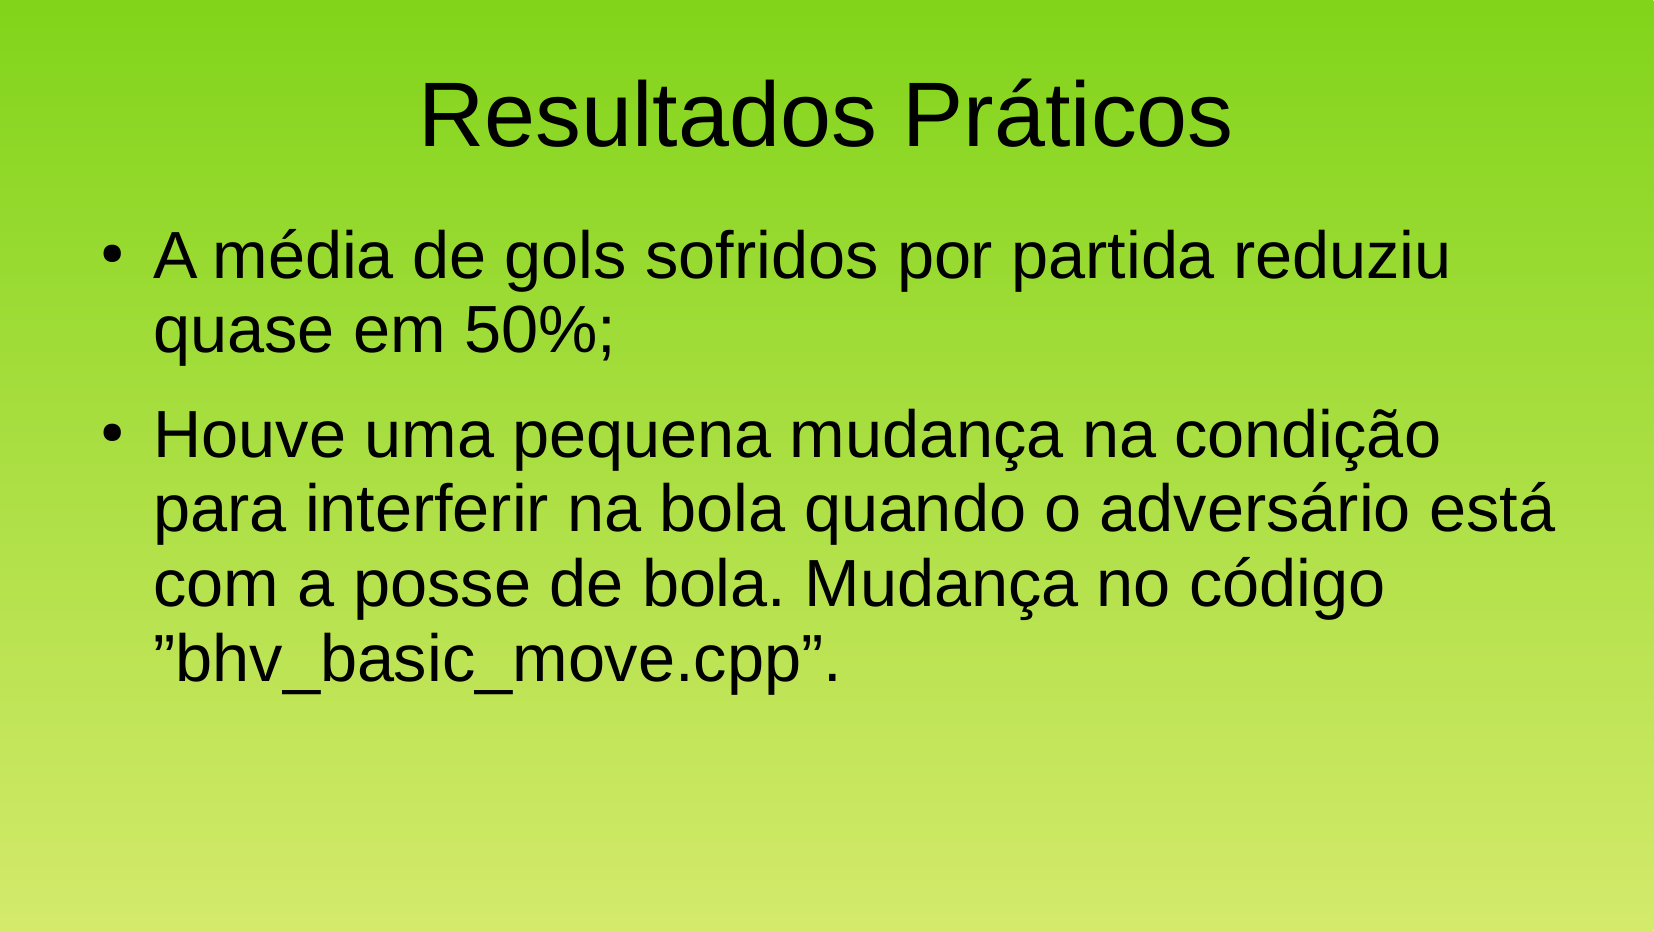

# Resultados Práticos
A média de gols sofridos por partida reduziu quase em 50%;
Houve uma pequena mudança na condição para interferir na bola quando o adversário está com a posse de bola. Mudança no código ”bhv_basic_move.cpp”.